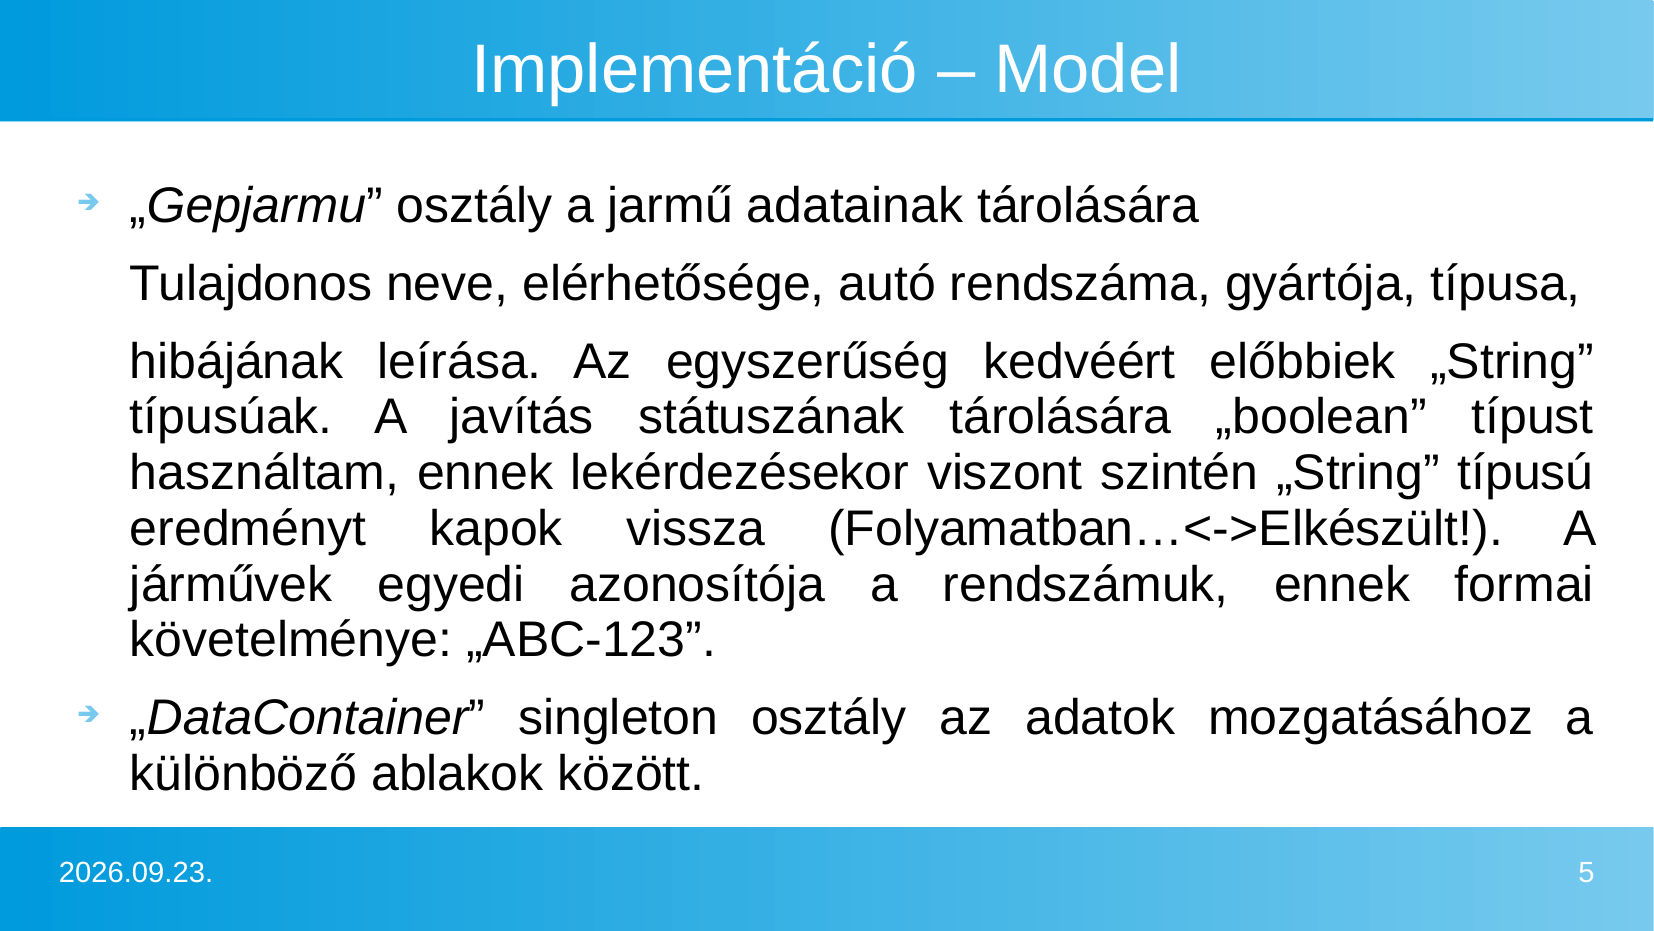

# Implementáció – Model
„Gepjarmu” osztály a jarmű adatainak tárolására
Tulajdonos neve, elérhetősége, autó rendszáma, gyártója, típusa,
hibájának leírása. Az egyszerűség kedvéért előbbiek „String” típusúak. A javítás státuszának tárolására „boolean” típust használtam, ennek lekérdezésekor viszont szintén „String” típusú eredményt kapok vissza (Folyamatban…<->Elkészült!). A járművek egyedi azonosítója a rendszámuk, ennek formai követelménye: „ABC-123”.
„DataContainer” singleton osztály az adatok mozgatásához a különböző ablakok között.
5